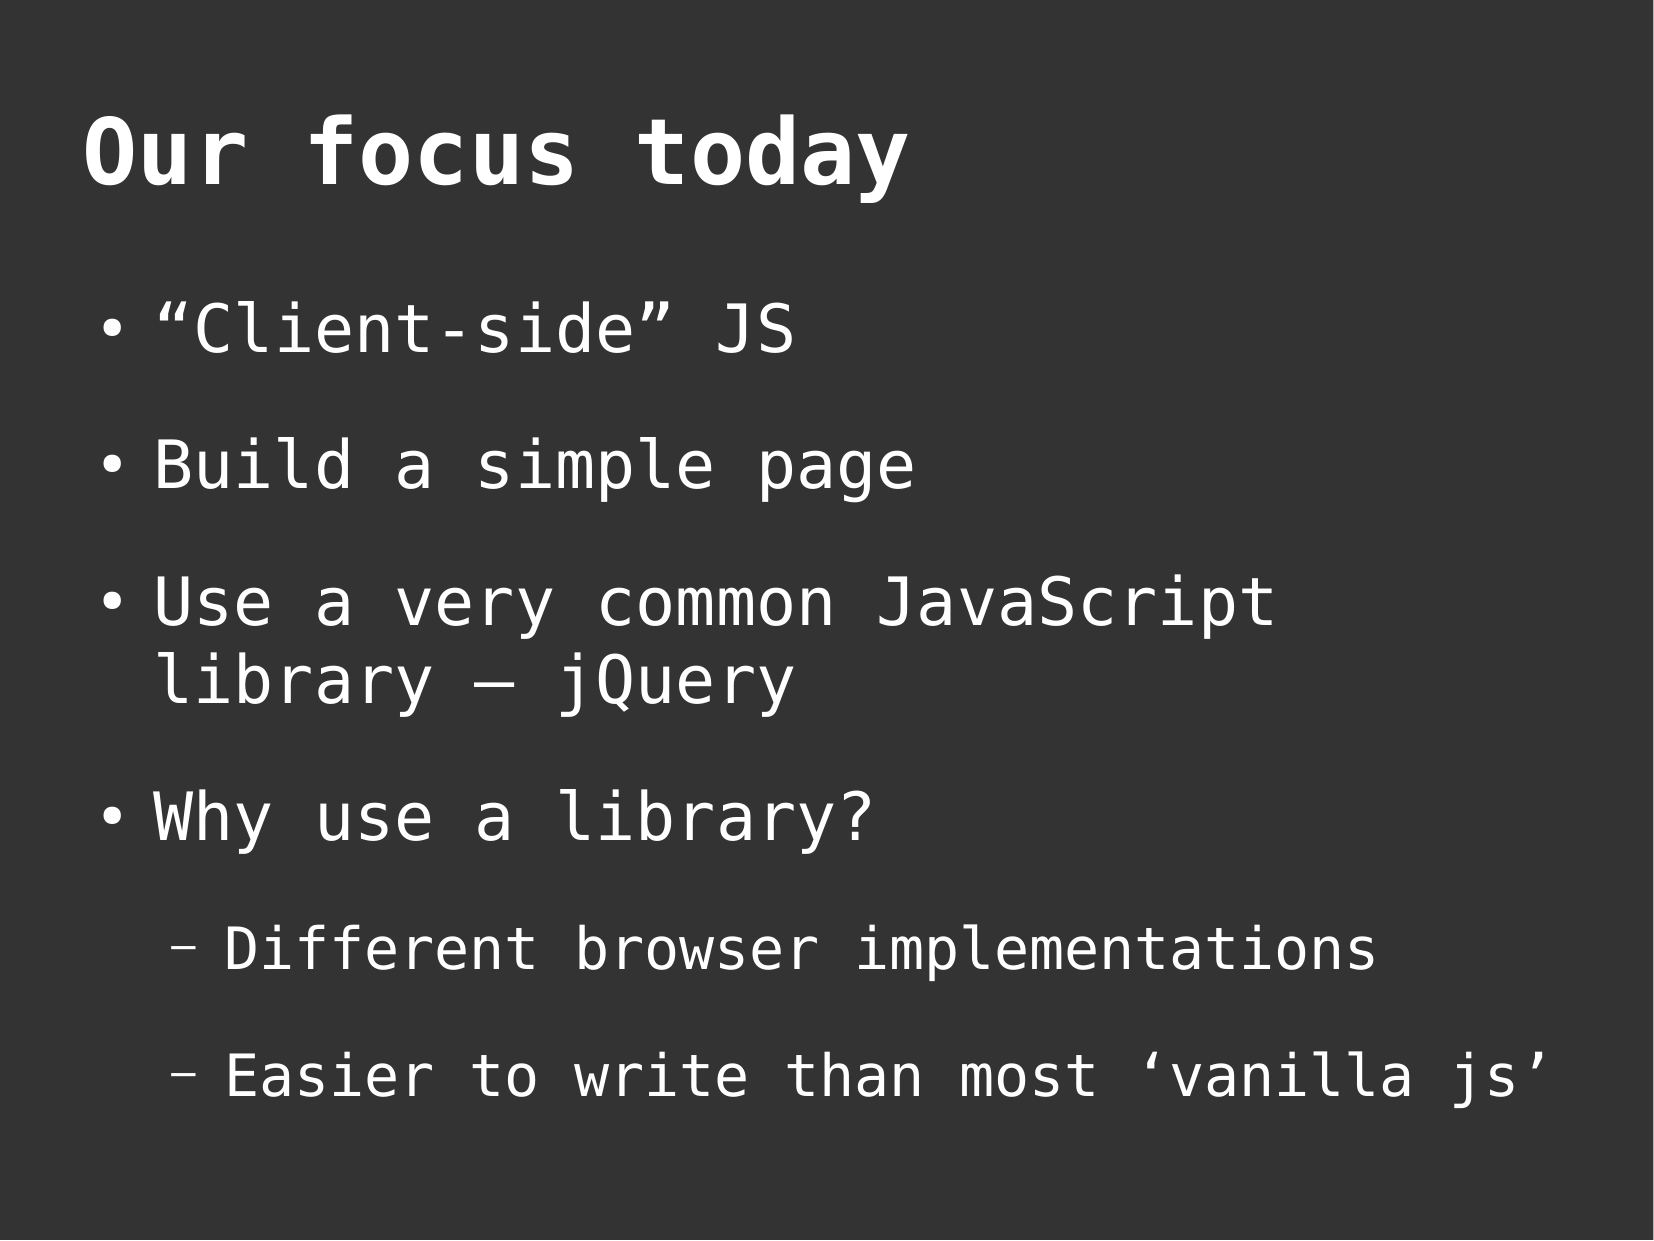

# Our focus today
“Client-side” JS
Build a simple page
Use a very common JavaScript library – jQuery
Why use a library?
Different browser implementations
Easier to write than most ‘vanilla js’